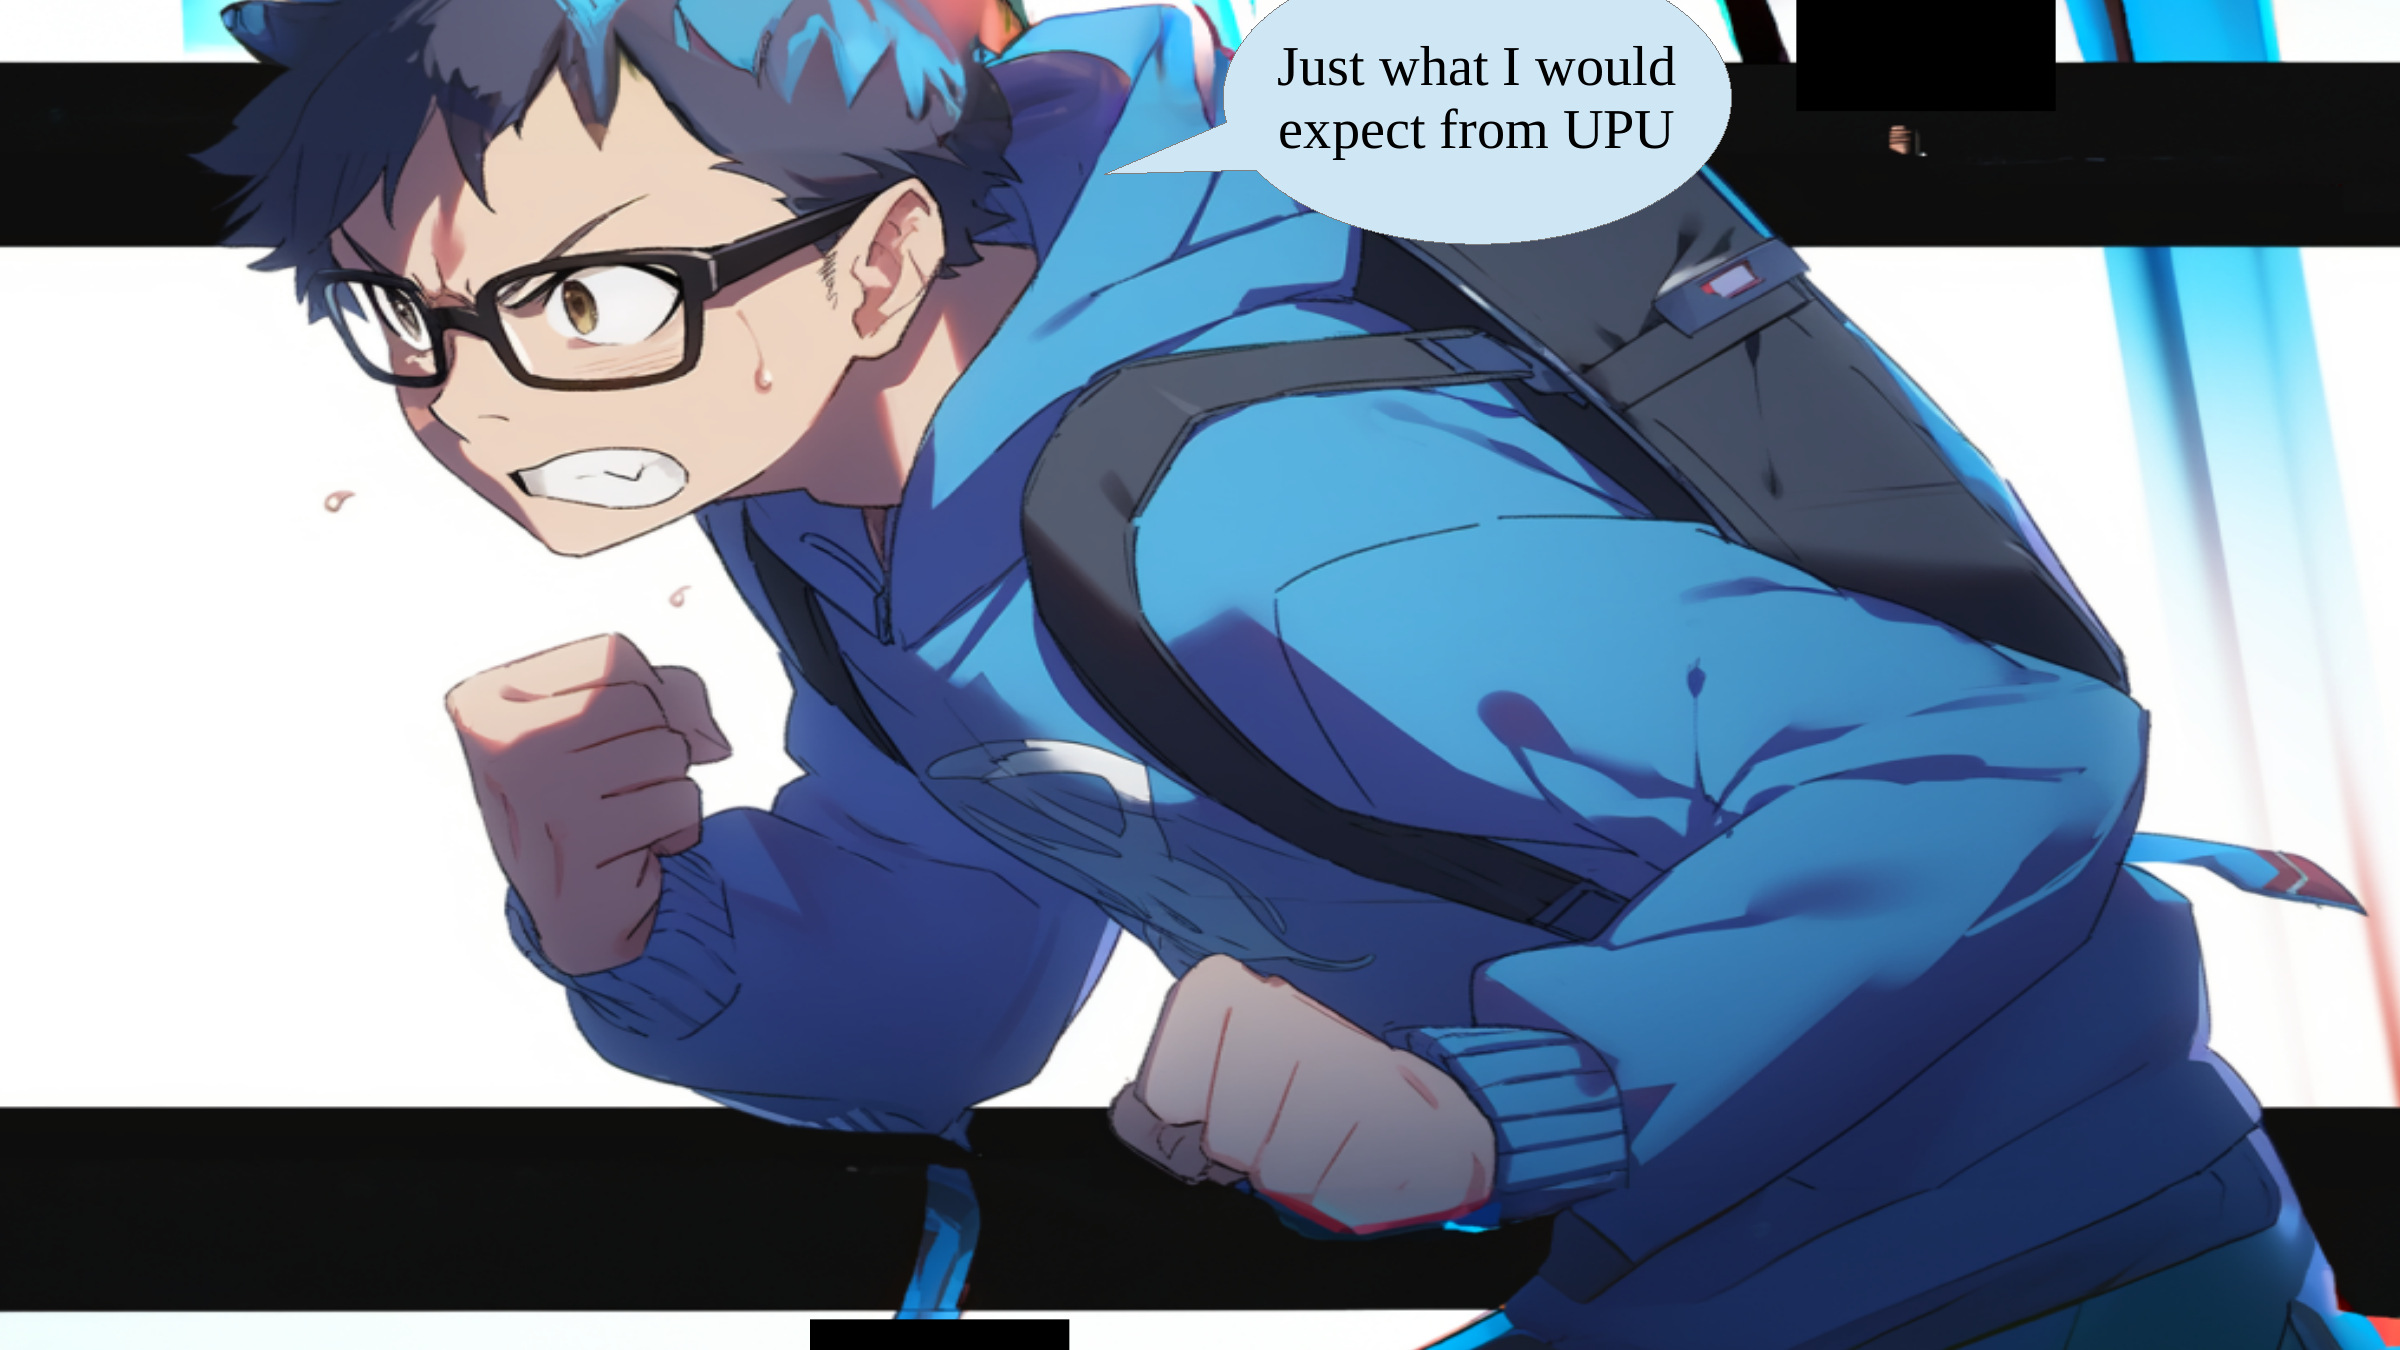

Just what I would
expect from UPU